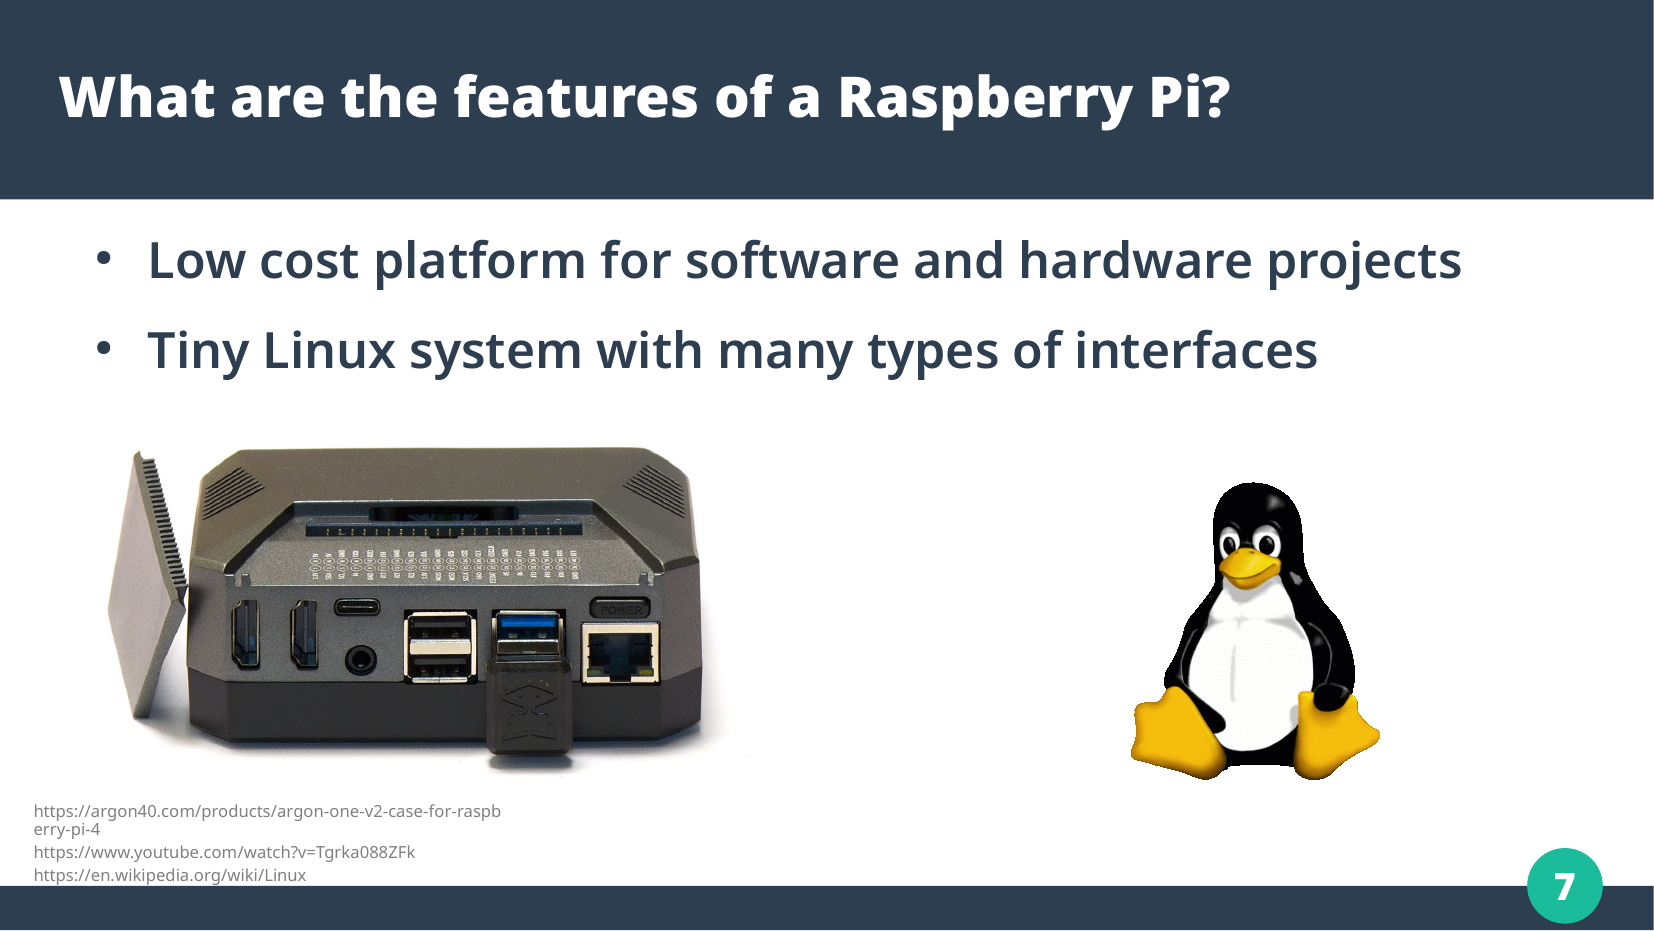

# What are the features of a Raspberry Pi?
Low cost platform for software and hardware projects
Tiny Linux system with many types of interfaces
https://argon40.com/products/argon-one-v2-case-for-raspberry-pi-4
https://www.youtube.com/watch?v=Tgrka088ZFk
https://en.wikipedia.org/wiki/Linux